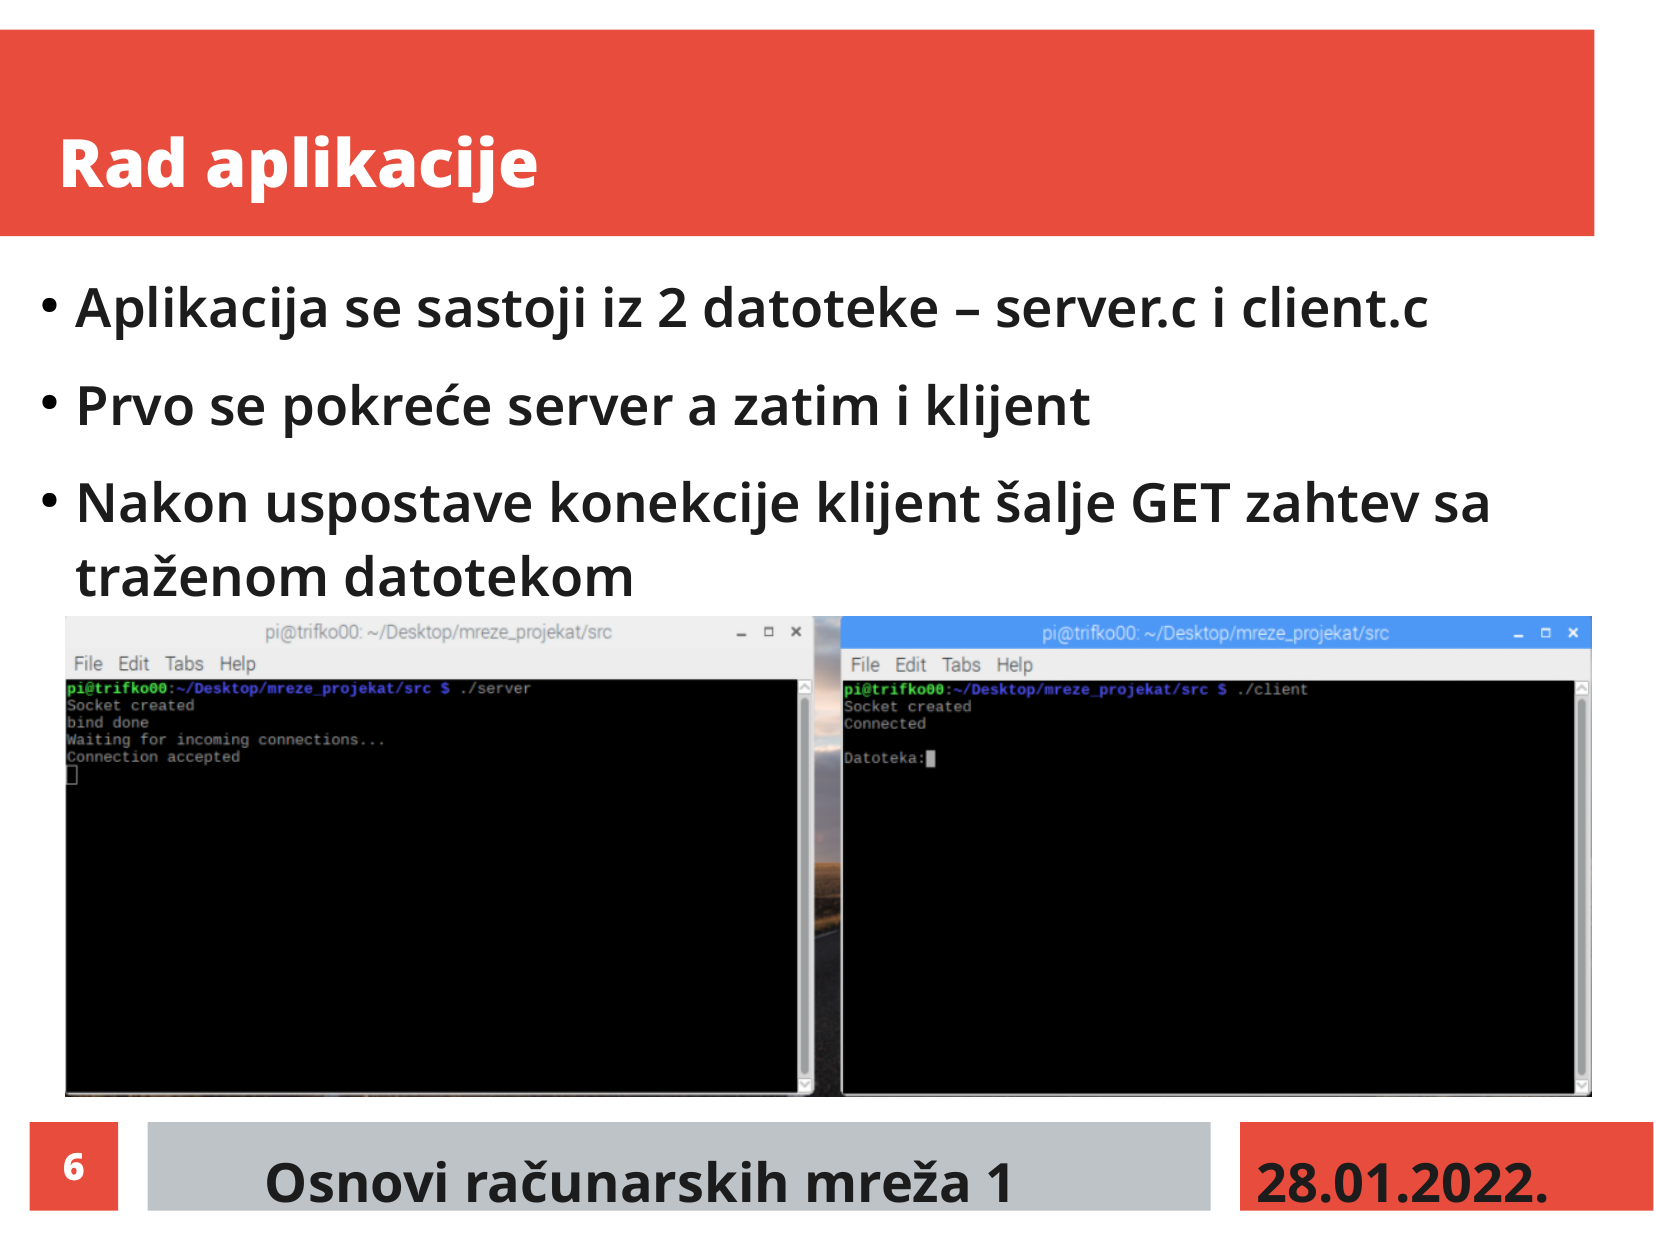

# Rad aplikacije
Aplikacija se sastoji iz 2 datoteke – server.c i client.c
Prvo se pokreće server a zatim i klijent
Nakon uspostave konekcije klijent šalje GET zahtev sa traženom datotekom
6
Osnovi računarskih mreža 1
28.01.2022.